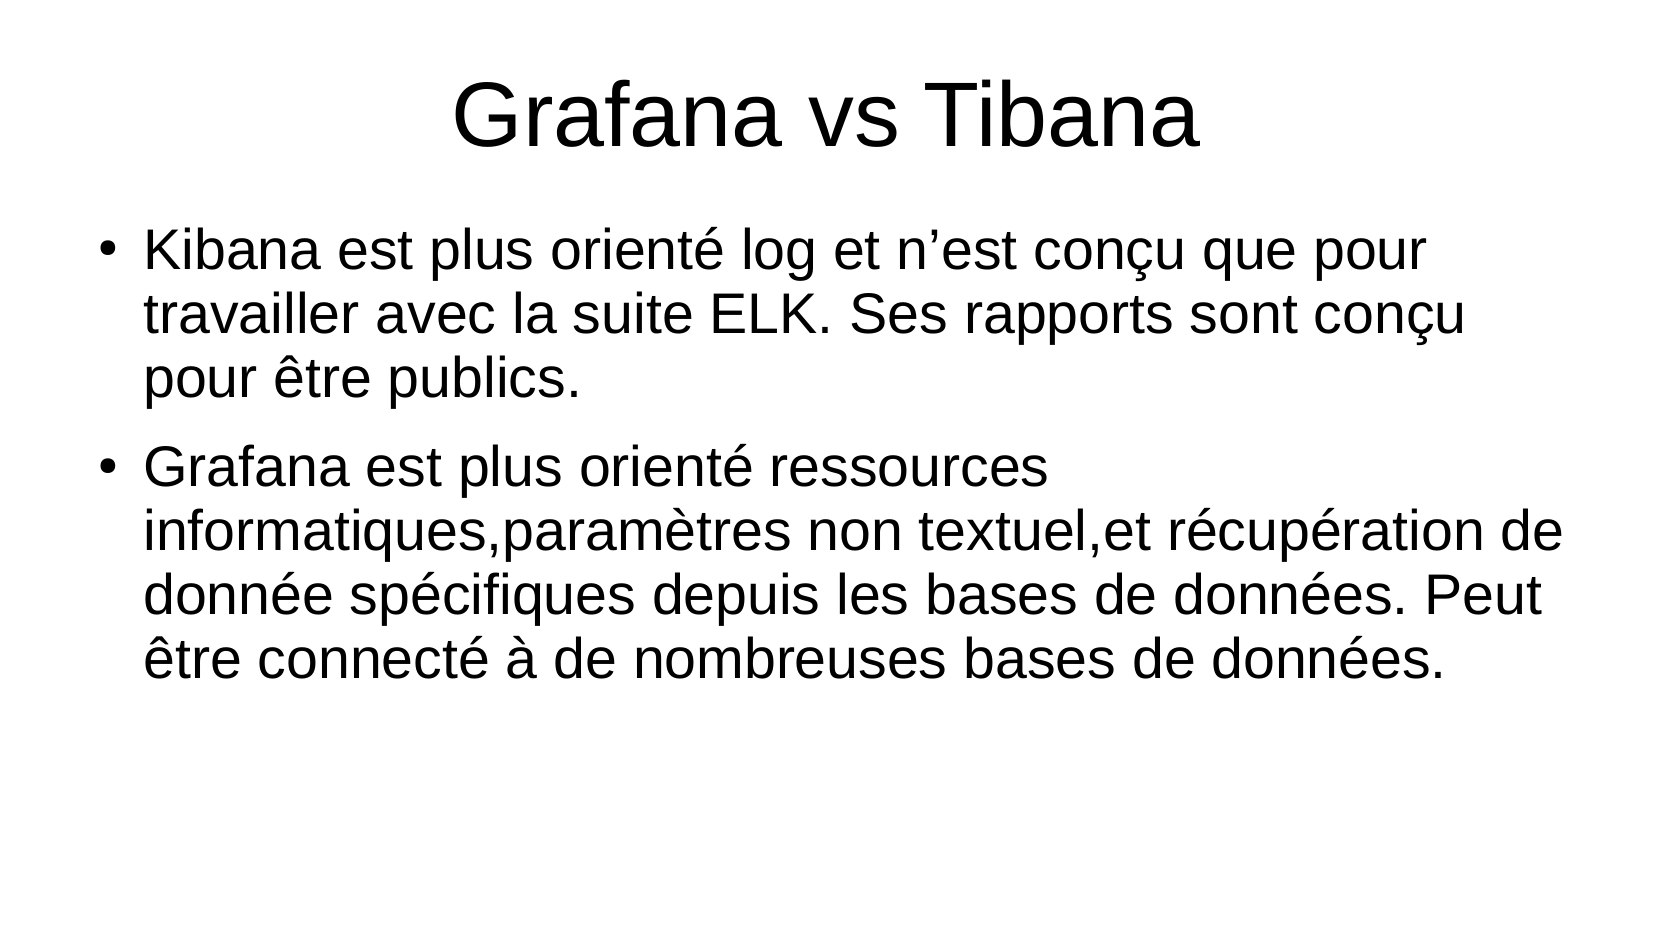

# Grafana vs Tibana
Kibana est plus orienté log et n’est conçu que pour travailler avec la suite ELK. Ses rapports sont conçu pour être publics.
Grafana est plus orienté ressources informatiques,paramètres non textuel,et récupération de donnée spécifiques depuis les bases de données. Peut être connecté à de nombreuses bases de données.